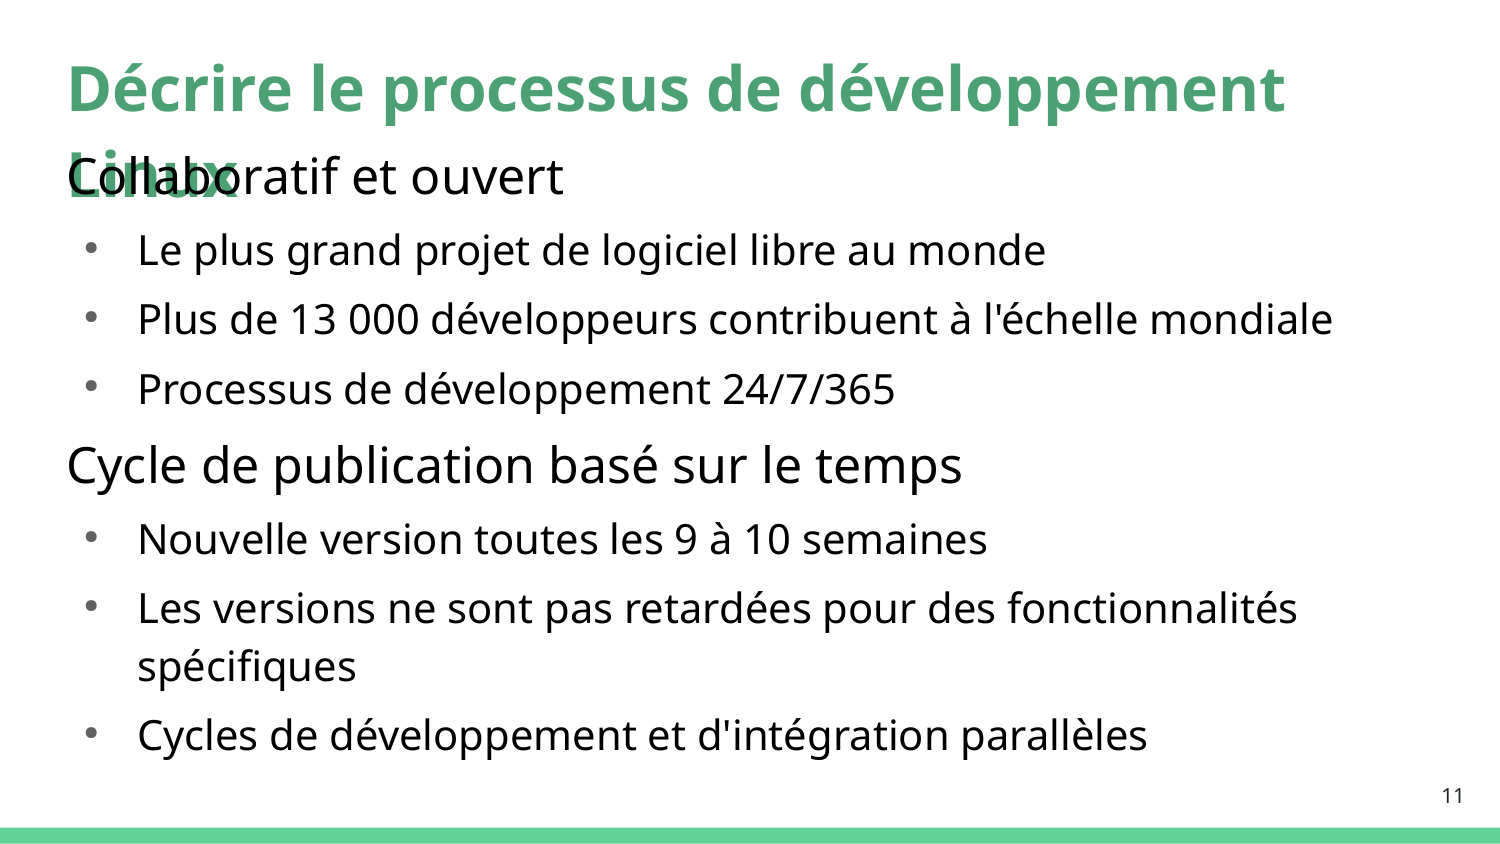

# Décrire le processus de développement Linux
Collaboratif et ouvert
Le plus grand projet de logiciel libre au monde
Plus de 13 000 développeurs contribuent à l'échelle mondiale
Processus de développement 24/7/365
Cycle de publication basé sur le temps
Nouvelle version toutes les 9 à 10 semaines
Les versions ne sont pas retardées pour des fonctionnalités spécifiques
Cycles de développement et d'intégration parallèles